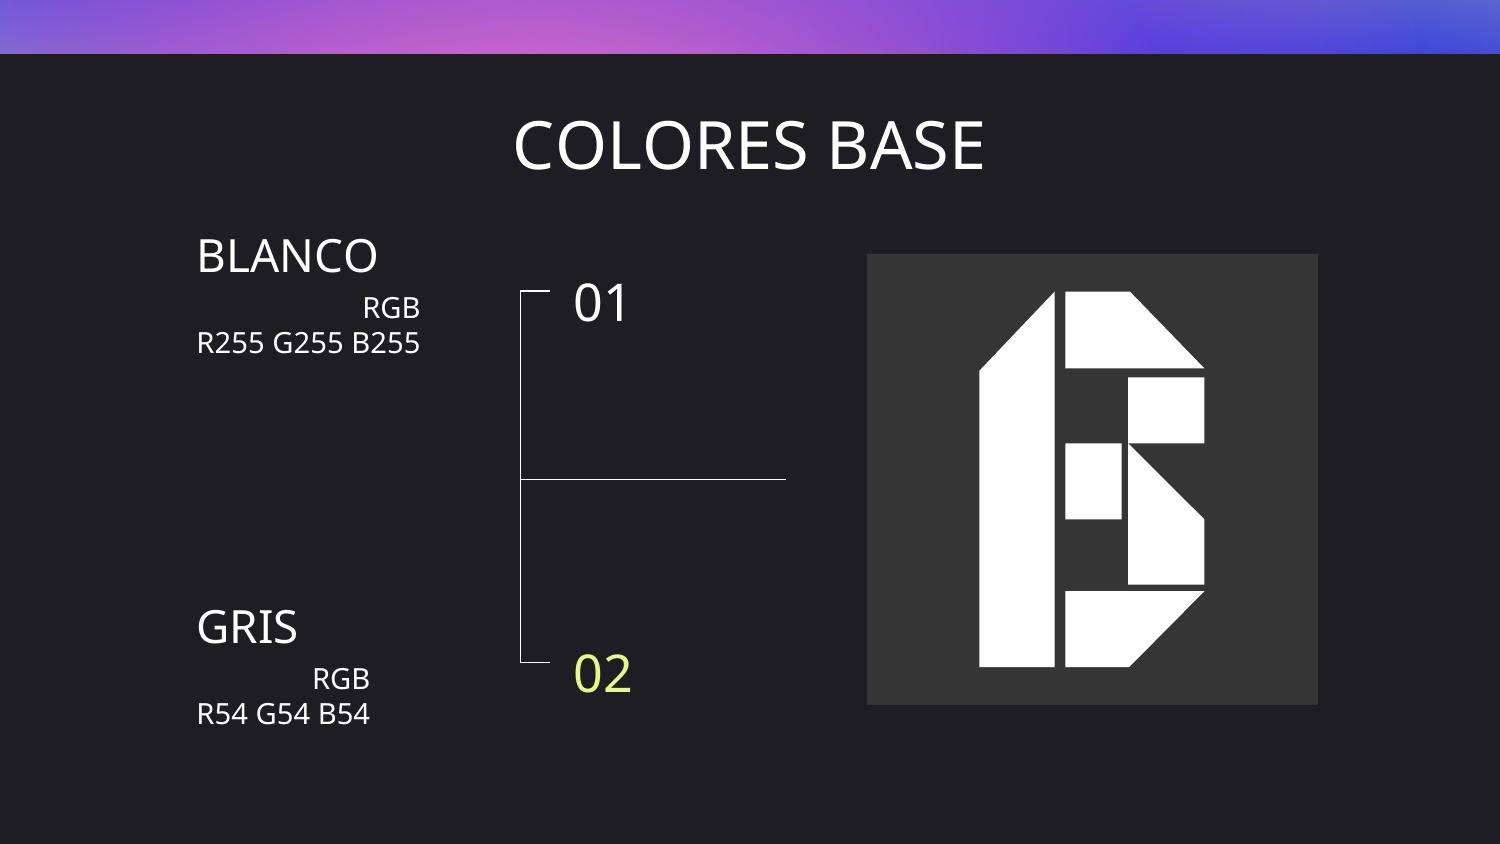

# COLORES BASE
BLANCO
RGB
R255 G255 B255
01
GRIS
RGB
R54 G54 B54
02